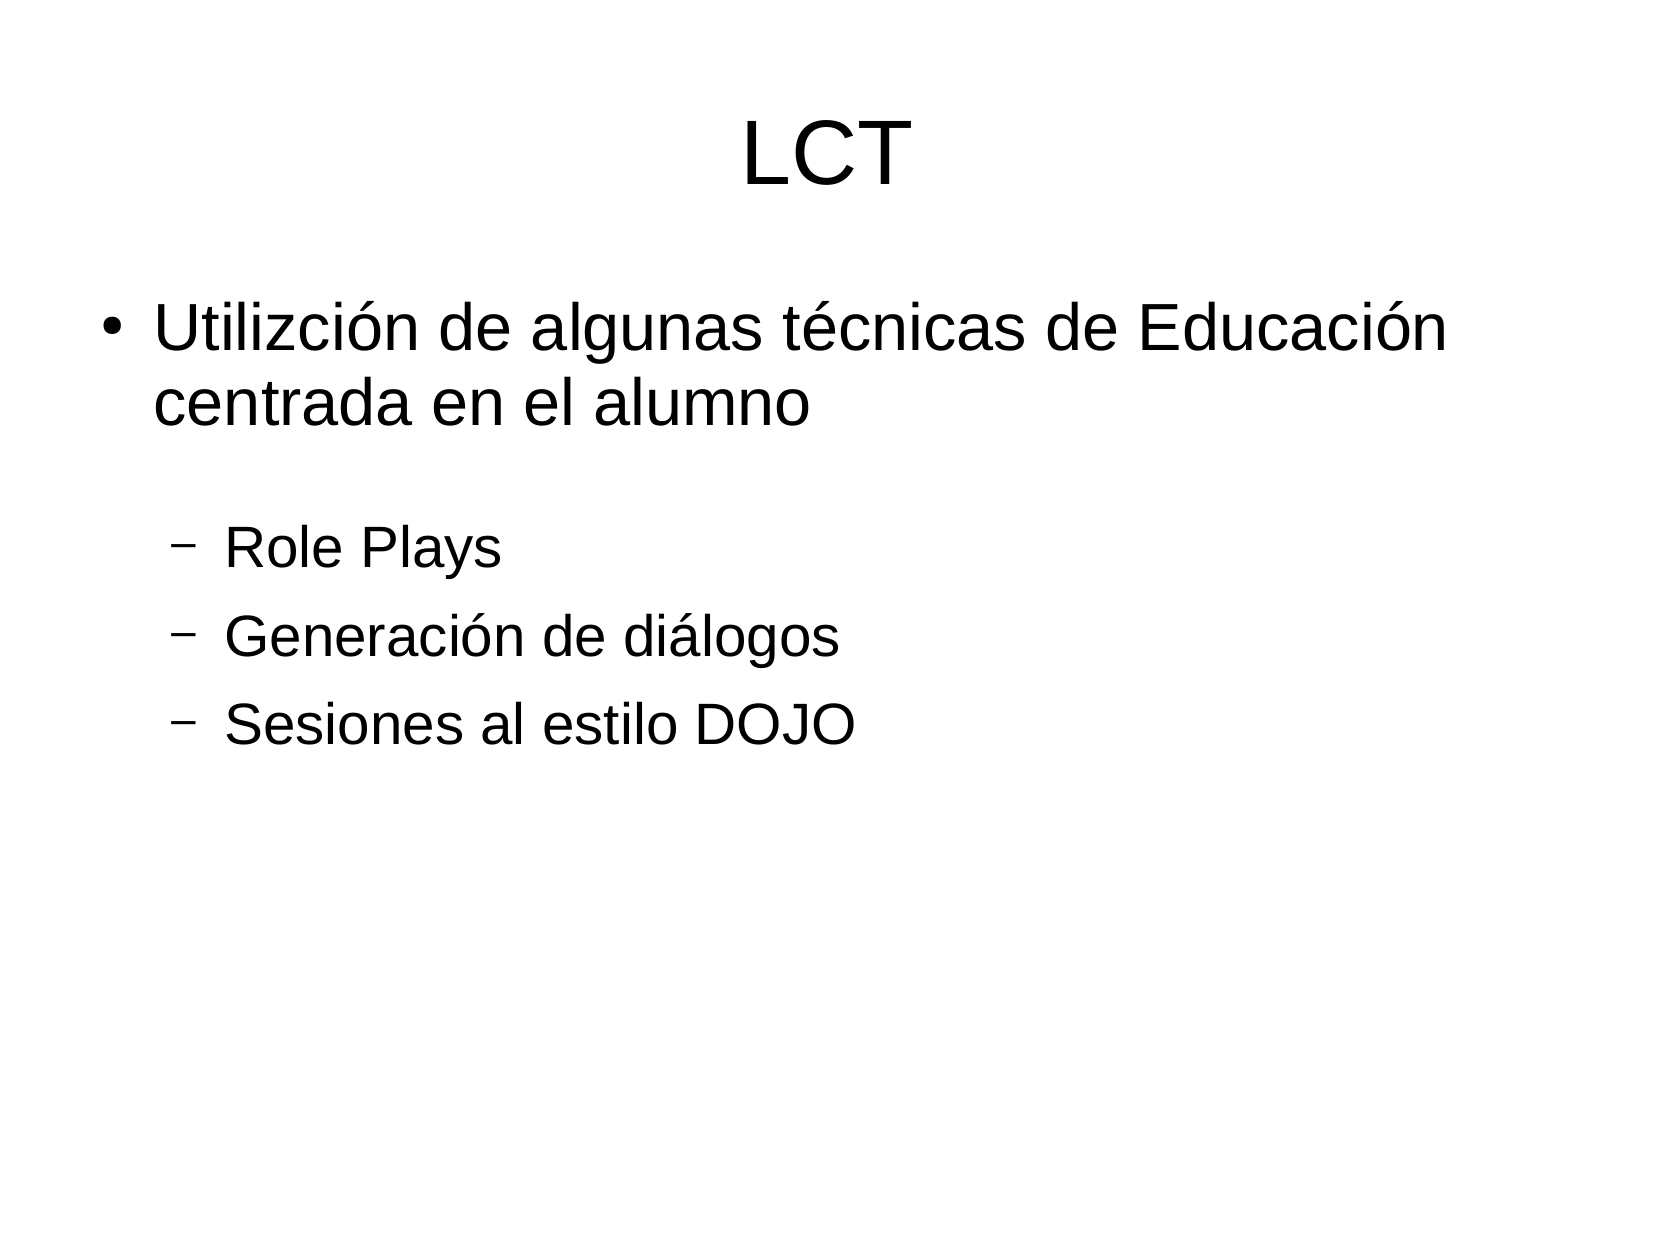

# LCT
Utilizción de algunas técnicas de Educación centrada en el alumno
Role Plays
Generación de diálogos
Sesiones al estilo DOJO